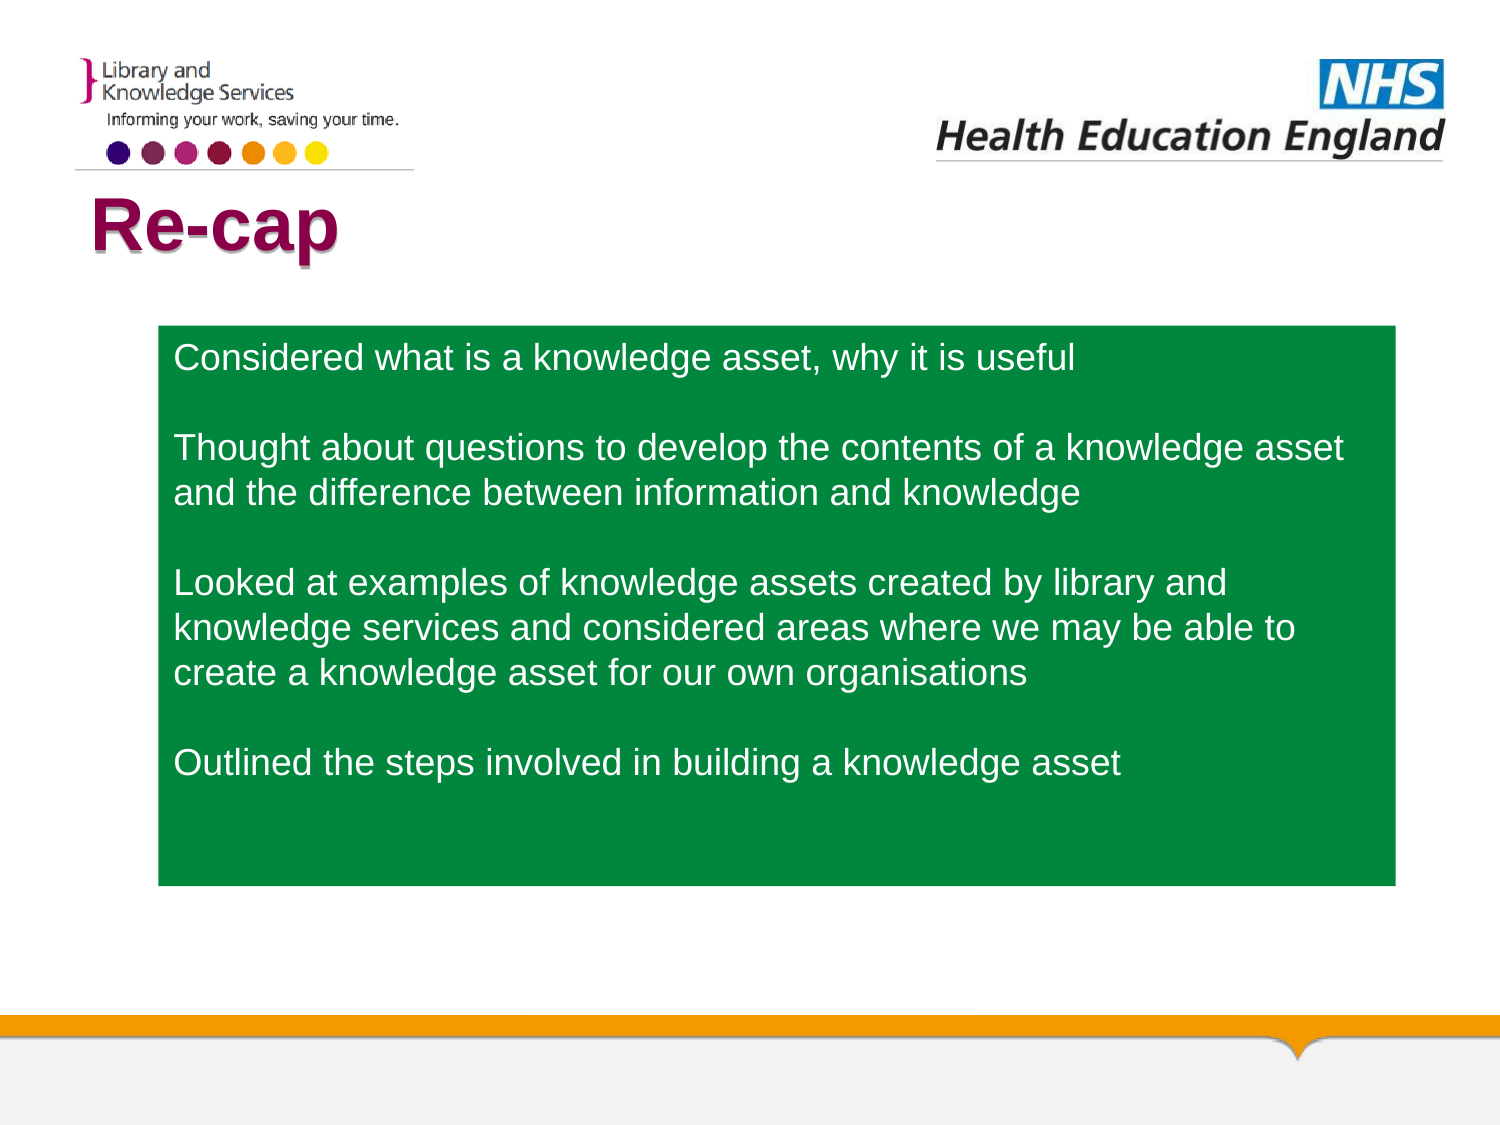

# Re-cap
Considered what is a knowledge asset, why it is useful
Thought about questions to develop the contents of a knowledge asset and the difference between information and knowledge
Looked at examples of knowledge assets created by library and knowledge services and considered areas where we may be able to create a knowledge asset for our own organisations
Outlined the steps involved in building a knowledge asset